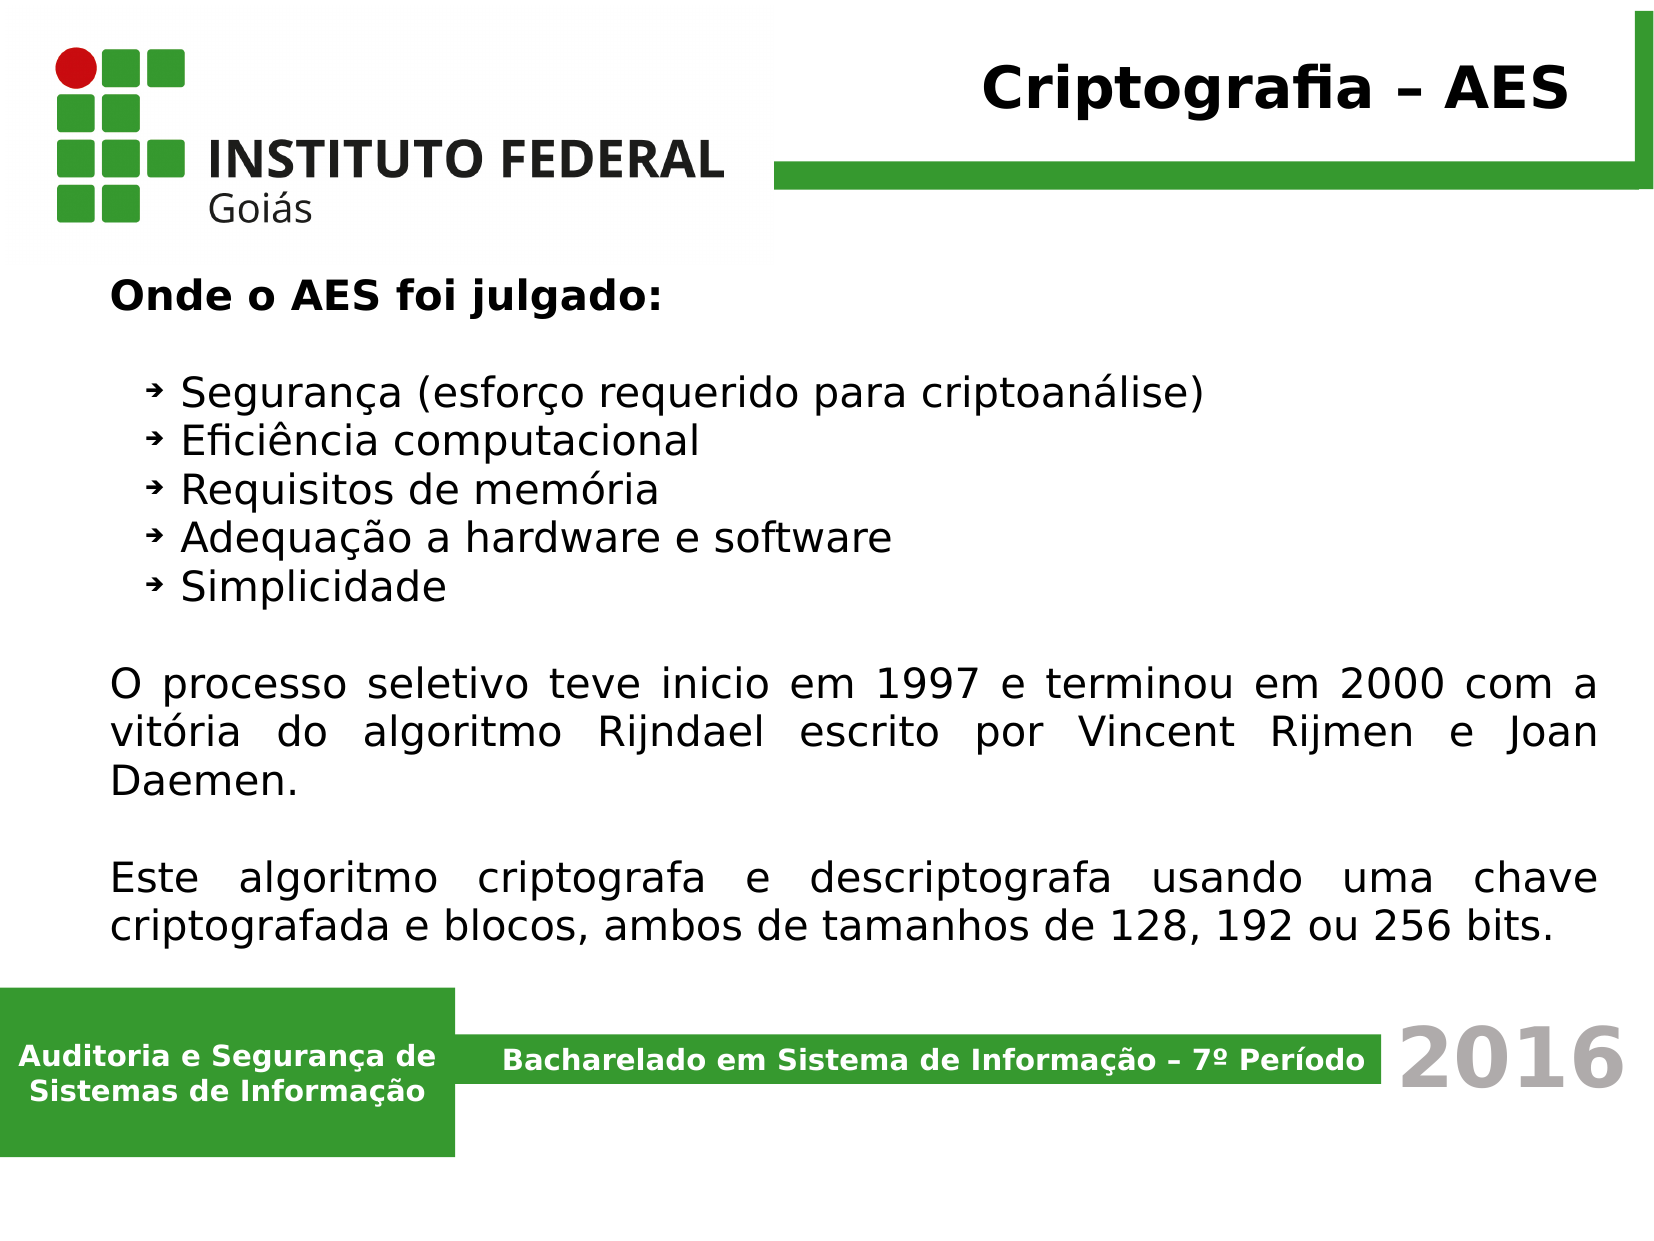

Criptografia – AES
Onde o AES foi julgado:
Segurança (esforço requerido para criptoanálise)
Eficiência computacional
Requisitos de memória
Adequação a hardware e software
Simplicidade
O processo seletivo teve inicio em 1997 e terminou em 2000 com a vitória do algoritmo Rijndael escrito por Vincent Rijmen e Joan Daemen.
Este algoritmo criptografa e descriptografa usando uma chave criptografada e blocos, ambos de tamanhos de 128, 192 ou 256 bits.
Auditoria e Segurança de Sistemas de Informação
2016
Bacharelado em Sistema de Informação – 7º Período